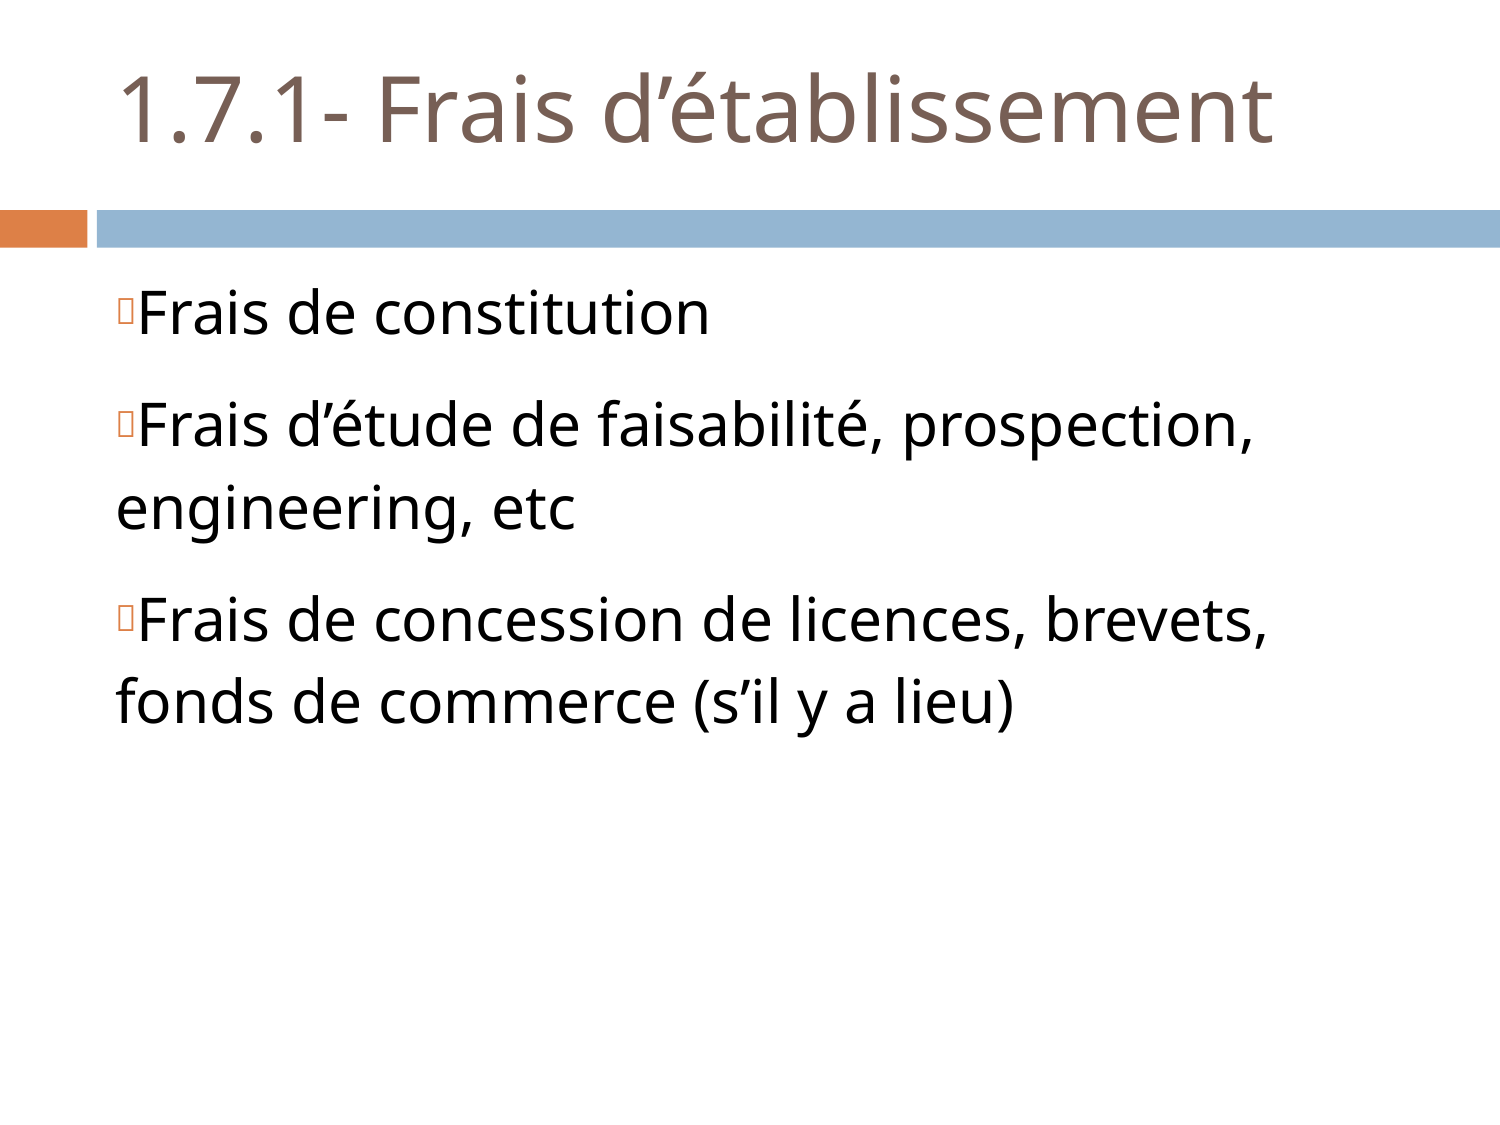

# 1.7.1- Frais d’établissement
Frais de constitution
Frais d’étude de faisabilité, prospection, engineering, etc
Frais de concession de licences, brevets, fonds de commerce (s’il y a lieu)